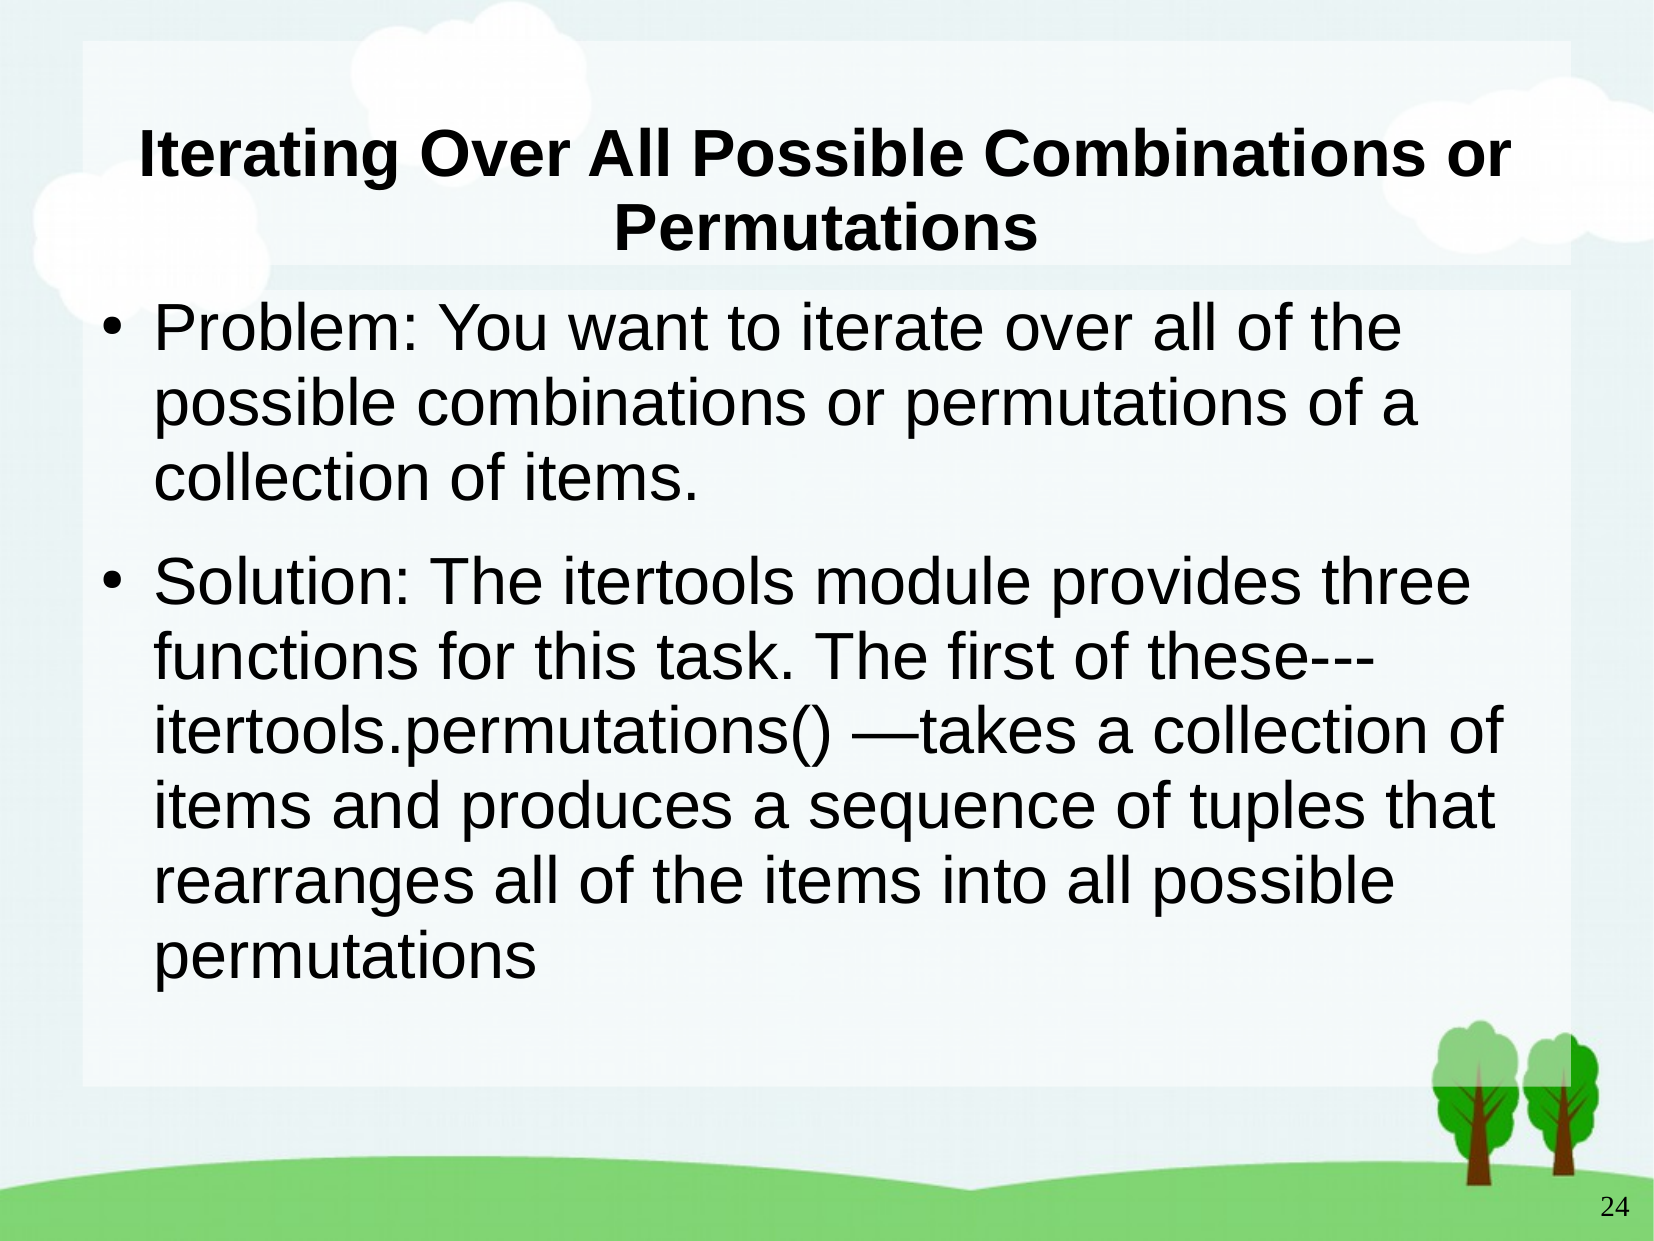

# Iterating Over All Possible Combinations or Permutations
Problem: You want to iterate over all of the possible combinations or permutations of a collection of items.
Solution: The itertools module provides three functions for this task. The first of these--- itertools.permutations() —takes a collection of items and produces a sequence of tuples that rearranges all of the items into all possible permutations
24